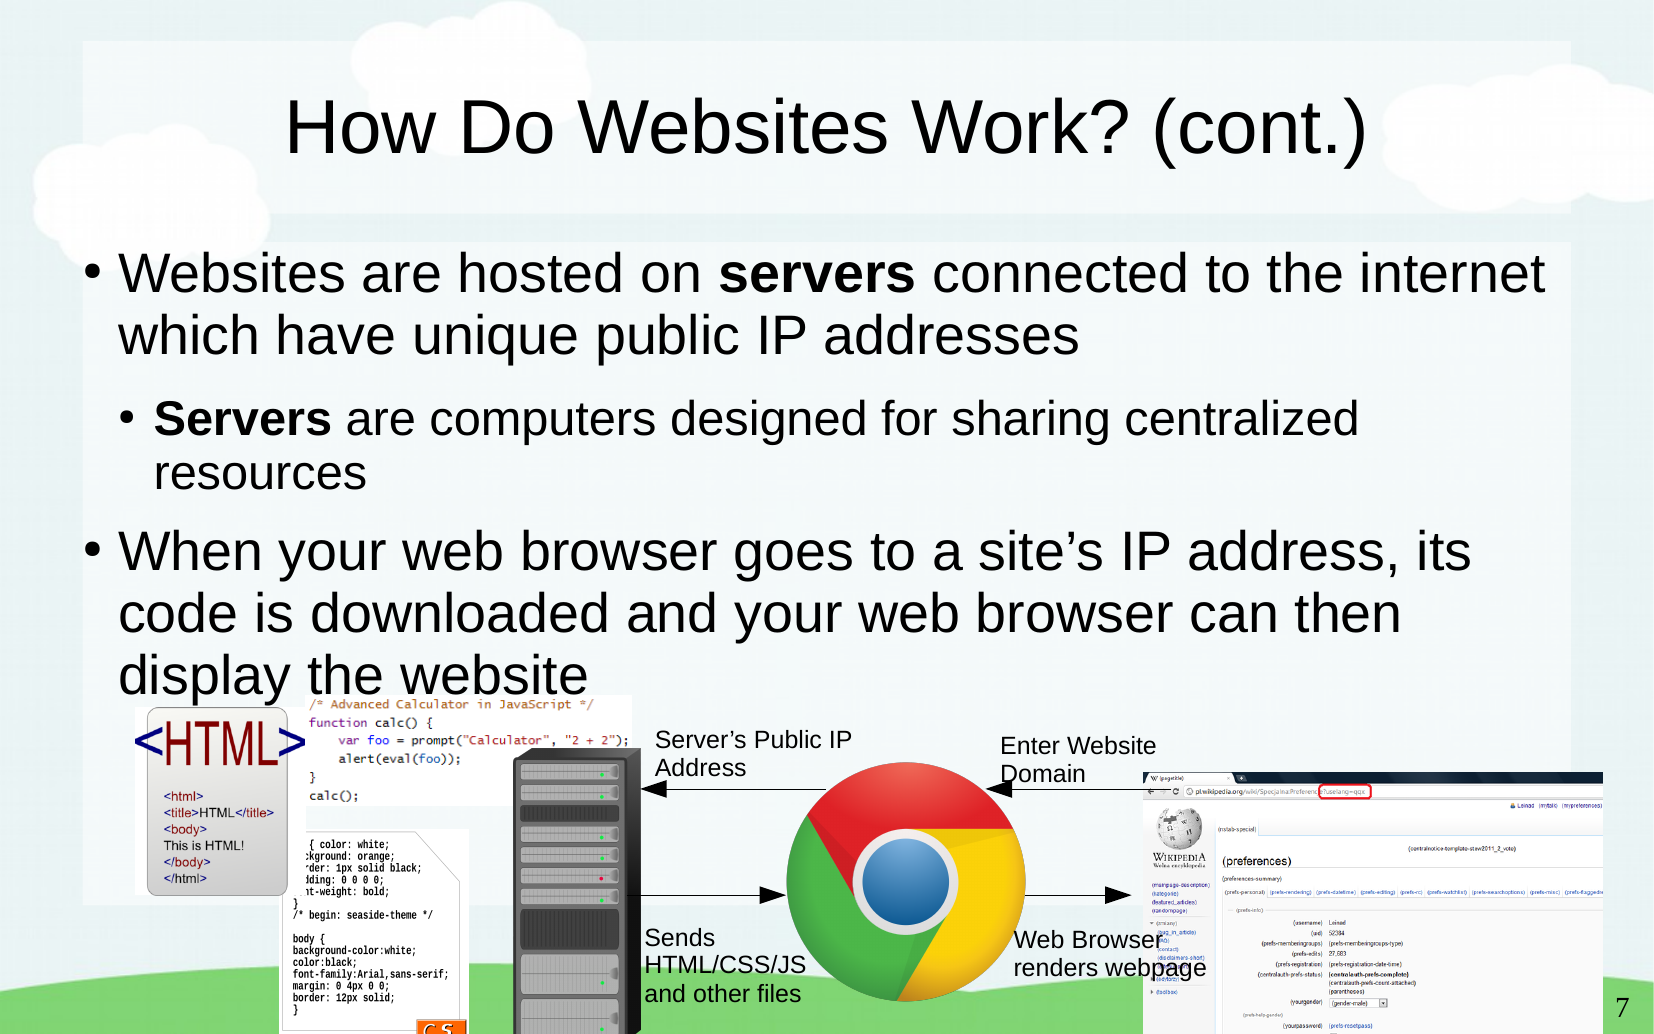

# How Do Websites Work? (cont.)
Websites are hosted on servers connected to the internet which have unique public IP addresses
Servers are computers designed for sharing centralized resources
When your web browser goes to a site’s IP address, its code is downloaded and your web browser can then display the website
Server’s Public IP Address
Enter Website Domain
Sends HTML/CSS/JS
and other files
Web Browser renders webpage
7